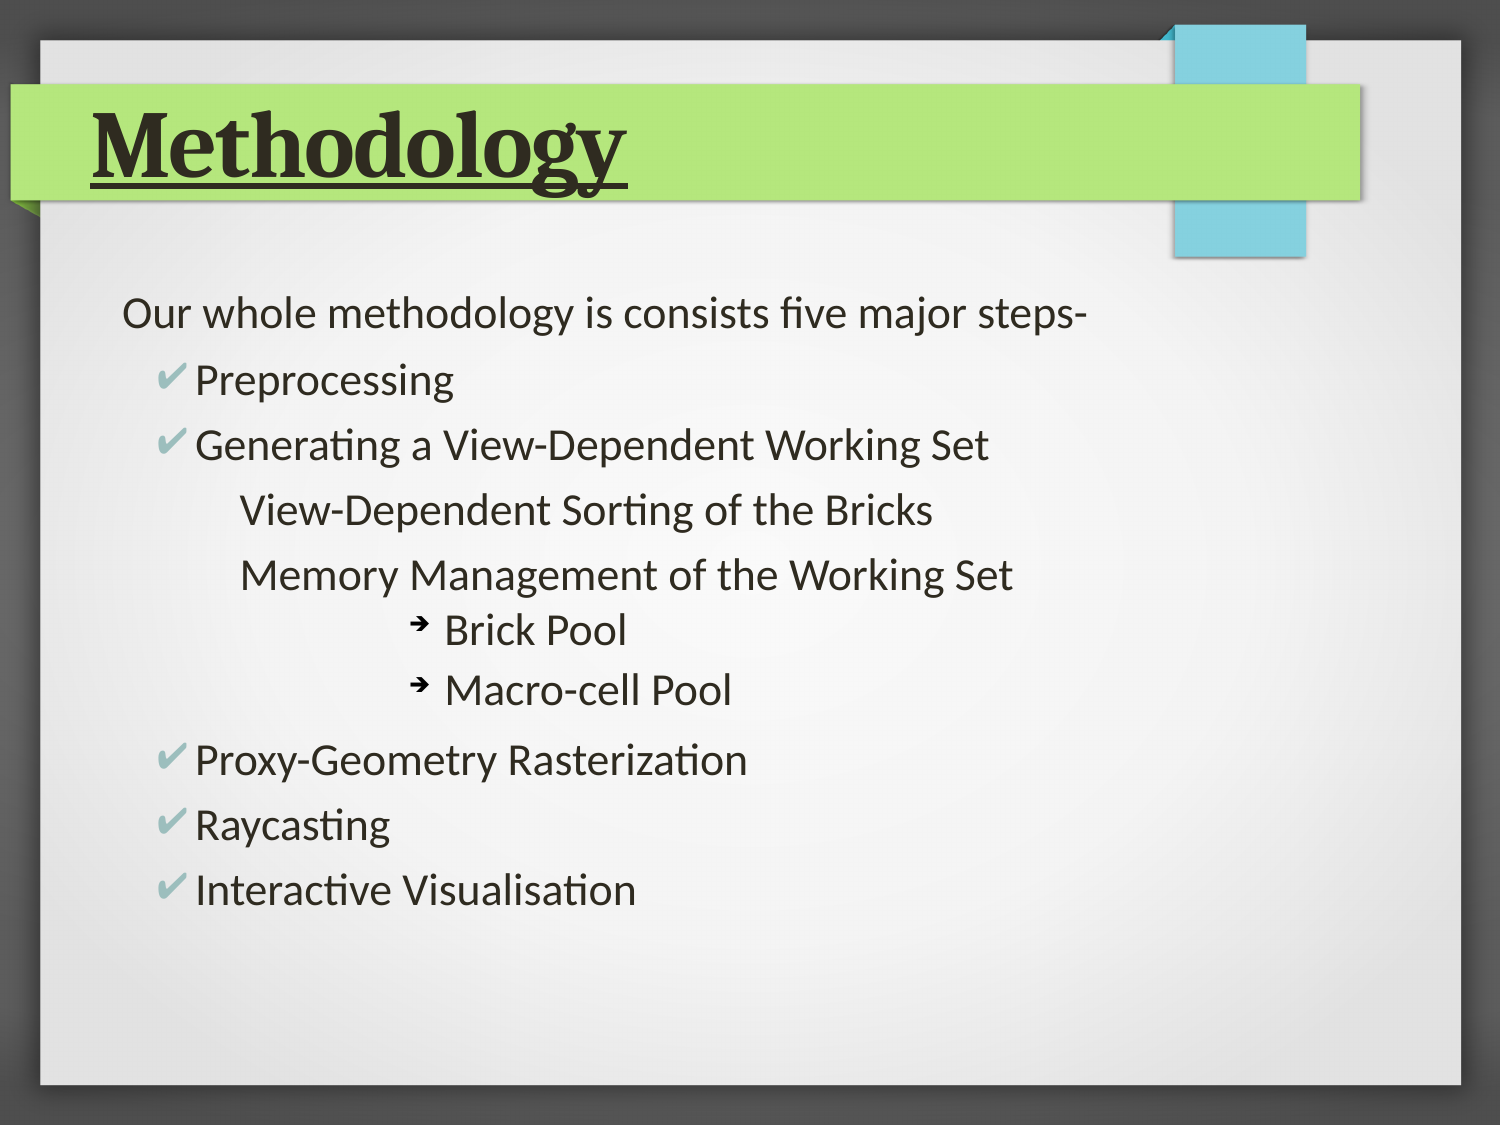

# Methodology
 Our whole methodology is consists five major steps-
Preprocessing
Generating a View-Dependent Working Set
 View-Dependent Sorting of the Bricks
 Memory Management of the Working Set
Brick Pool
Macro-cell Pool
Proxy-Geometry Rasterization
Raycasting
Interactive Visualisation